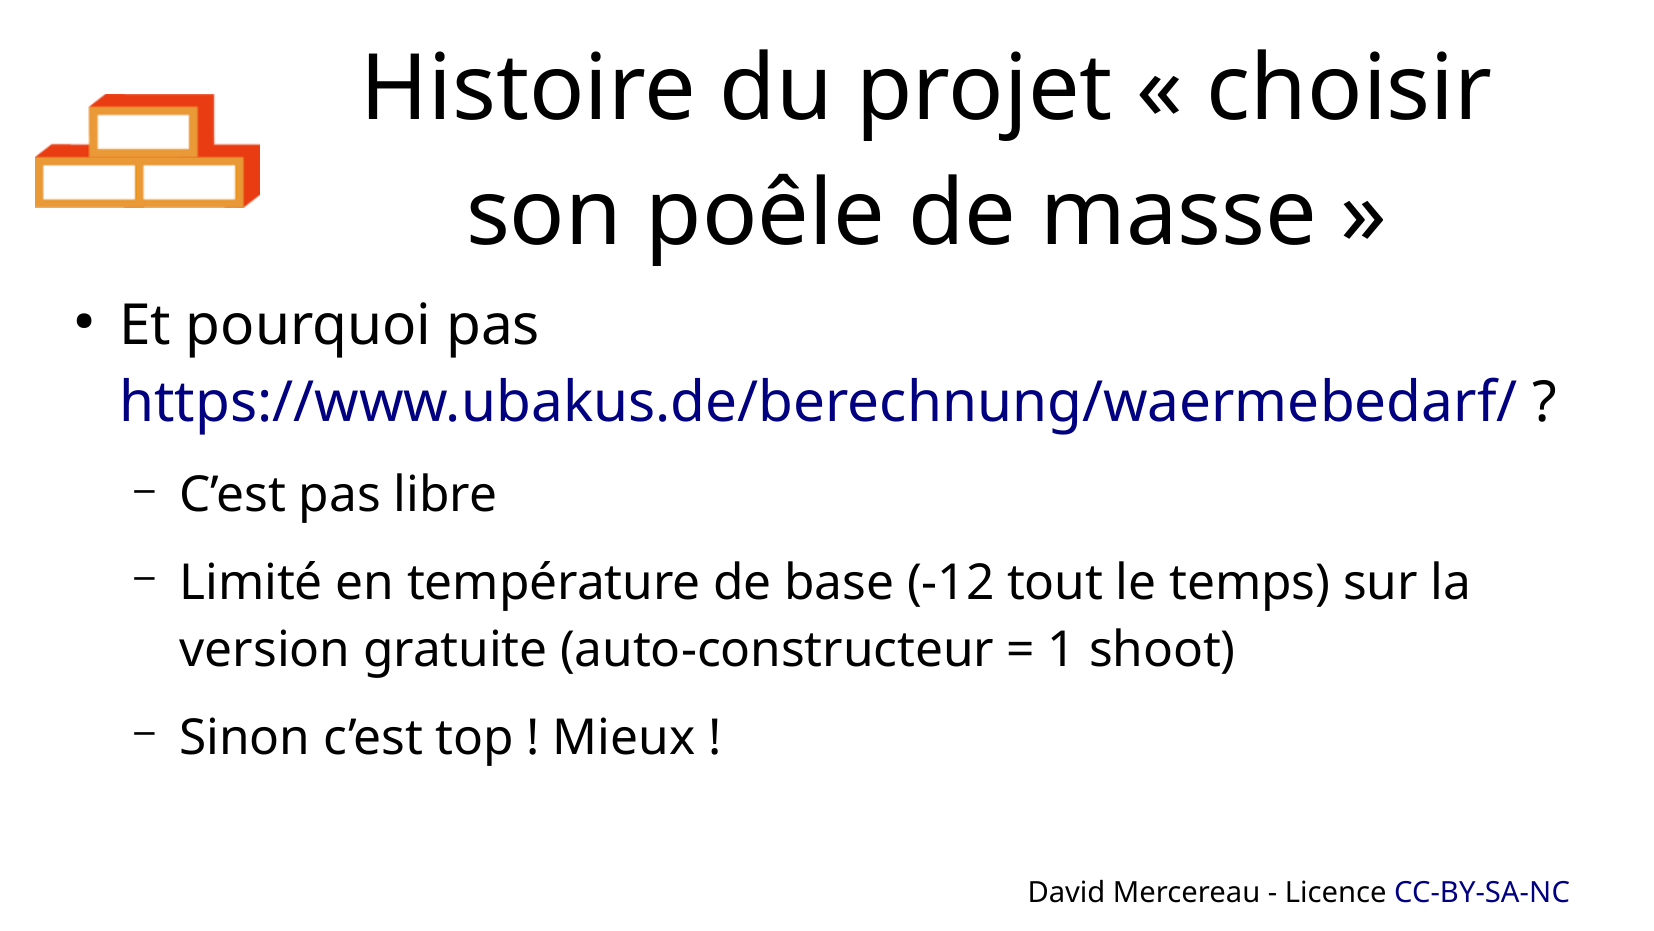

# Histoire du projet « choisir son poêle de masse »
Et pourquoi pas https://www.ubakus.de/berechnung/waermebedarf/ ?
C’est pas libre
Limité en température de base (-12 tout le temps) sur la version gratuite (auto-constructeur = 1 shoot)
Sinon c’est top ! Mieux !